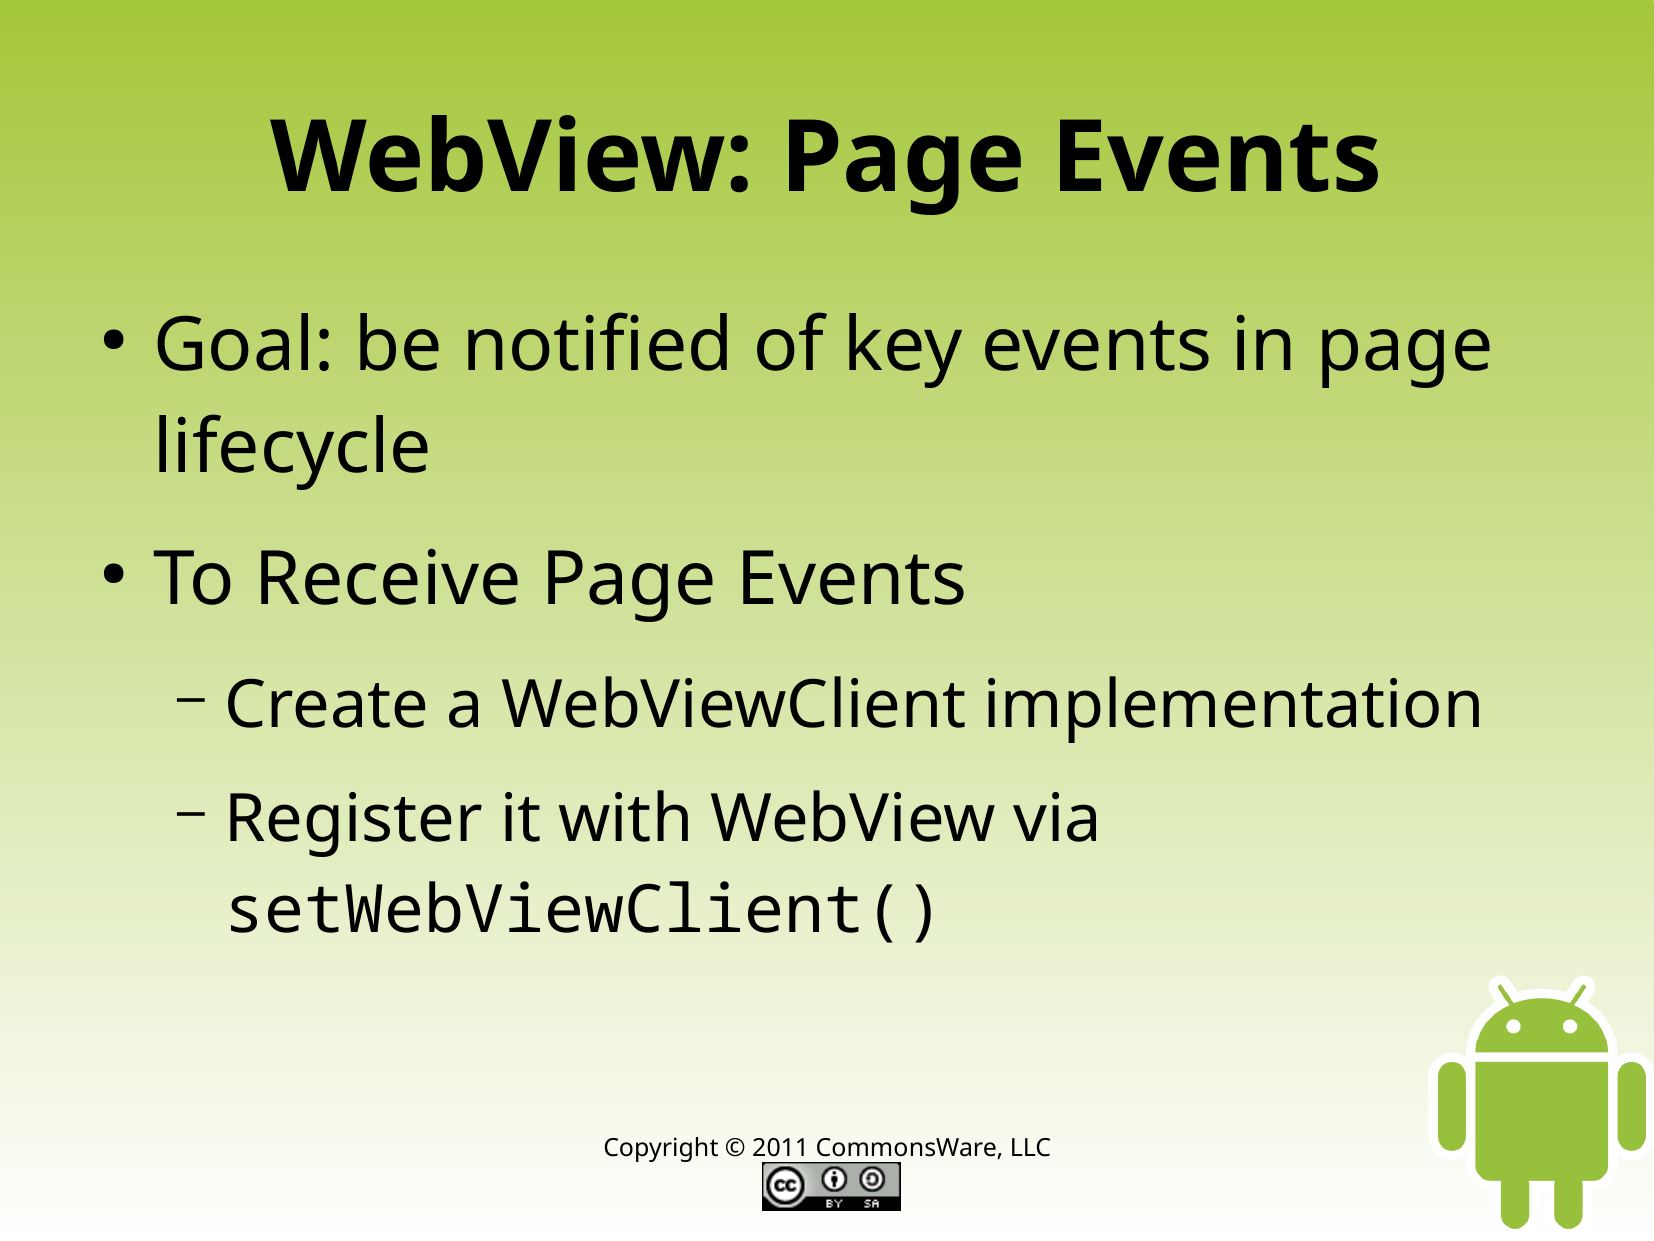

# WebView: Page Events
Goal: be notified of key events in page lifecycle
To Receive Page Events
Create a WebViewClient implementation
Register it with WebView via setWebViewClient()